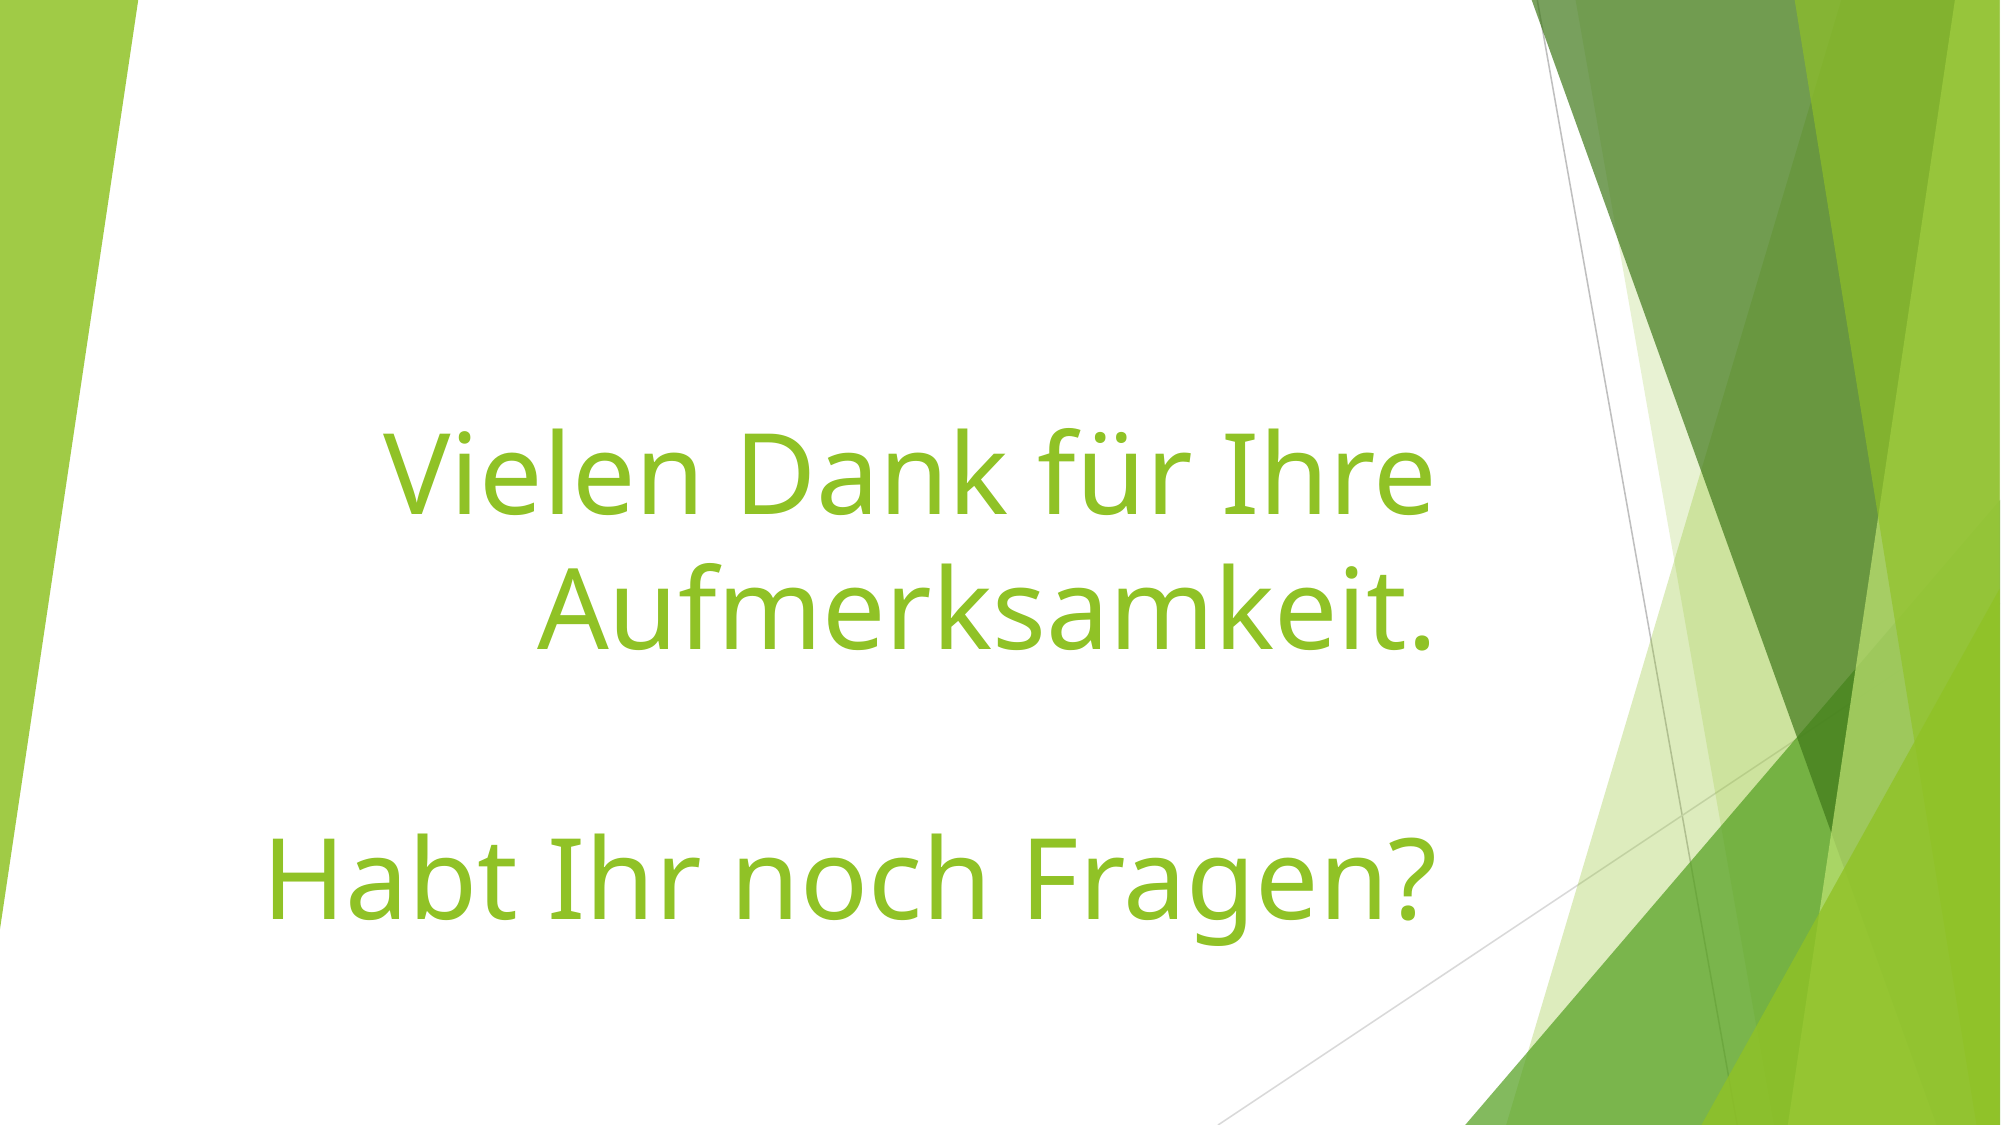

# Vielen Dank für Ihre Aufmerksamkeit. Habt Ihr noch Fragen?